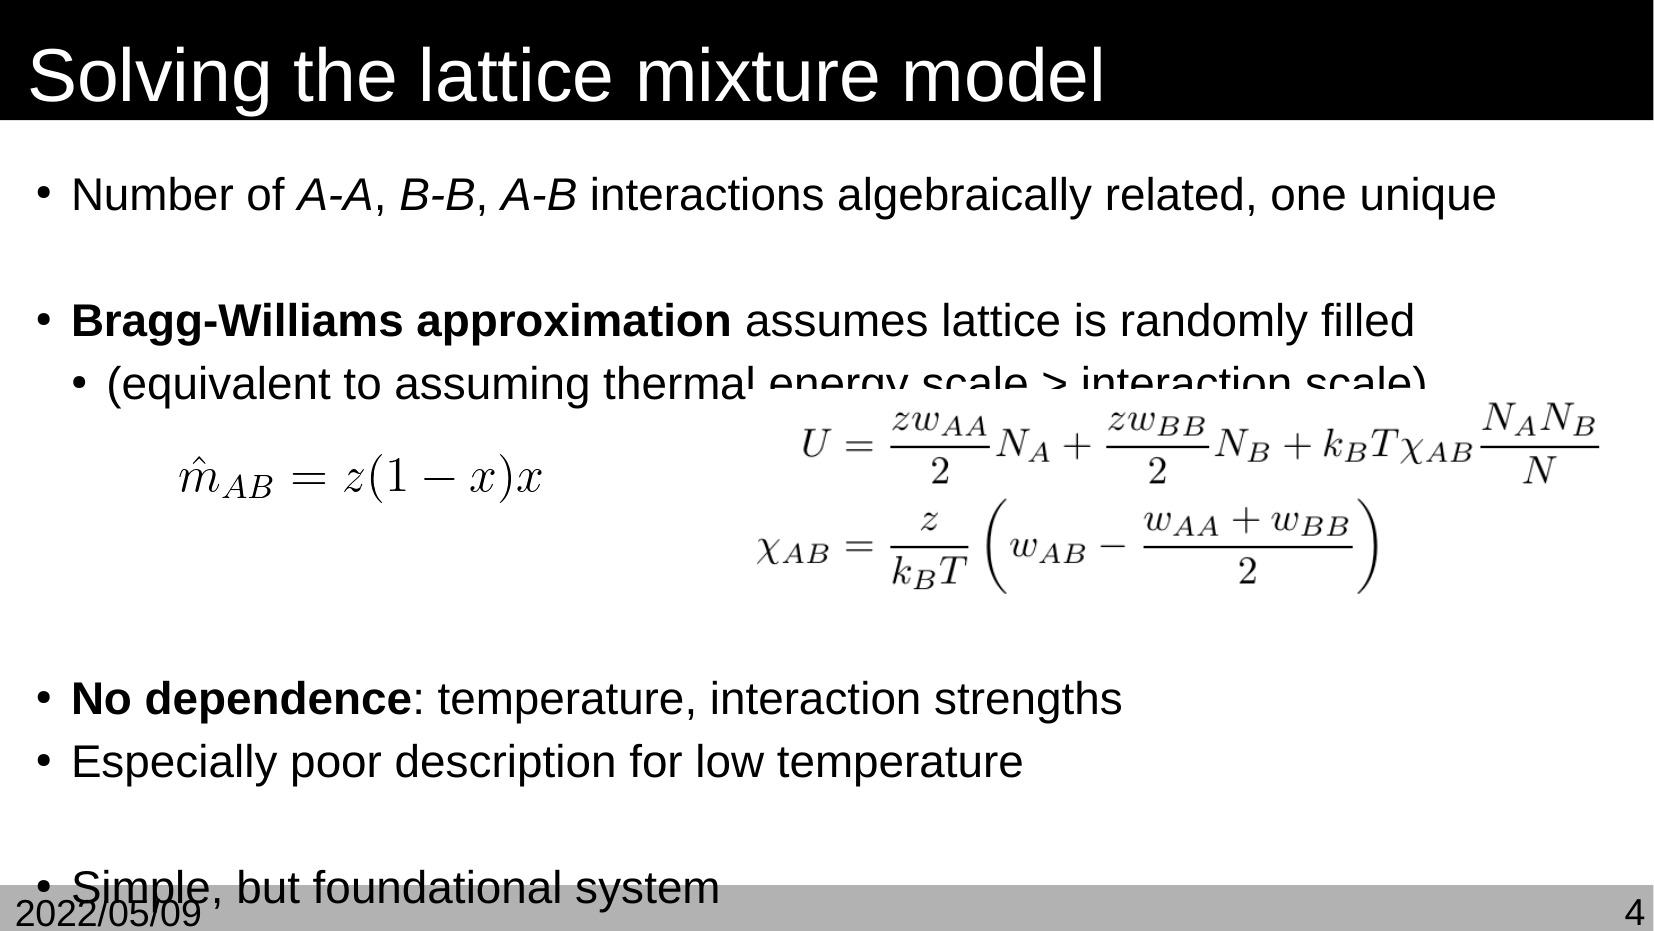

Solving the lattice mixture model
Number of A-A, B-B, A-B interactions algebraically related, one unique
Bragg-Williams approximation assumes lattice is randomly filled
(equivalent to assuming thermal energy scale > interaction scale)
No dependence: temperature, interaction strengths
Especially poor description for low temperature
Simple, but foundational system
2022/05/09